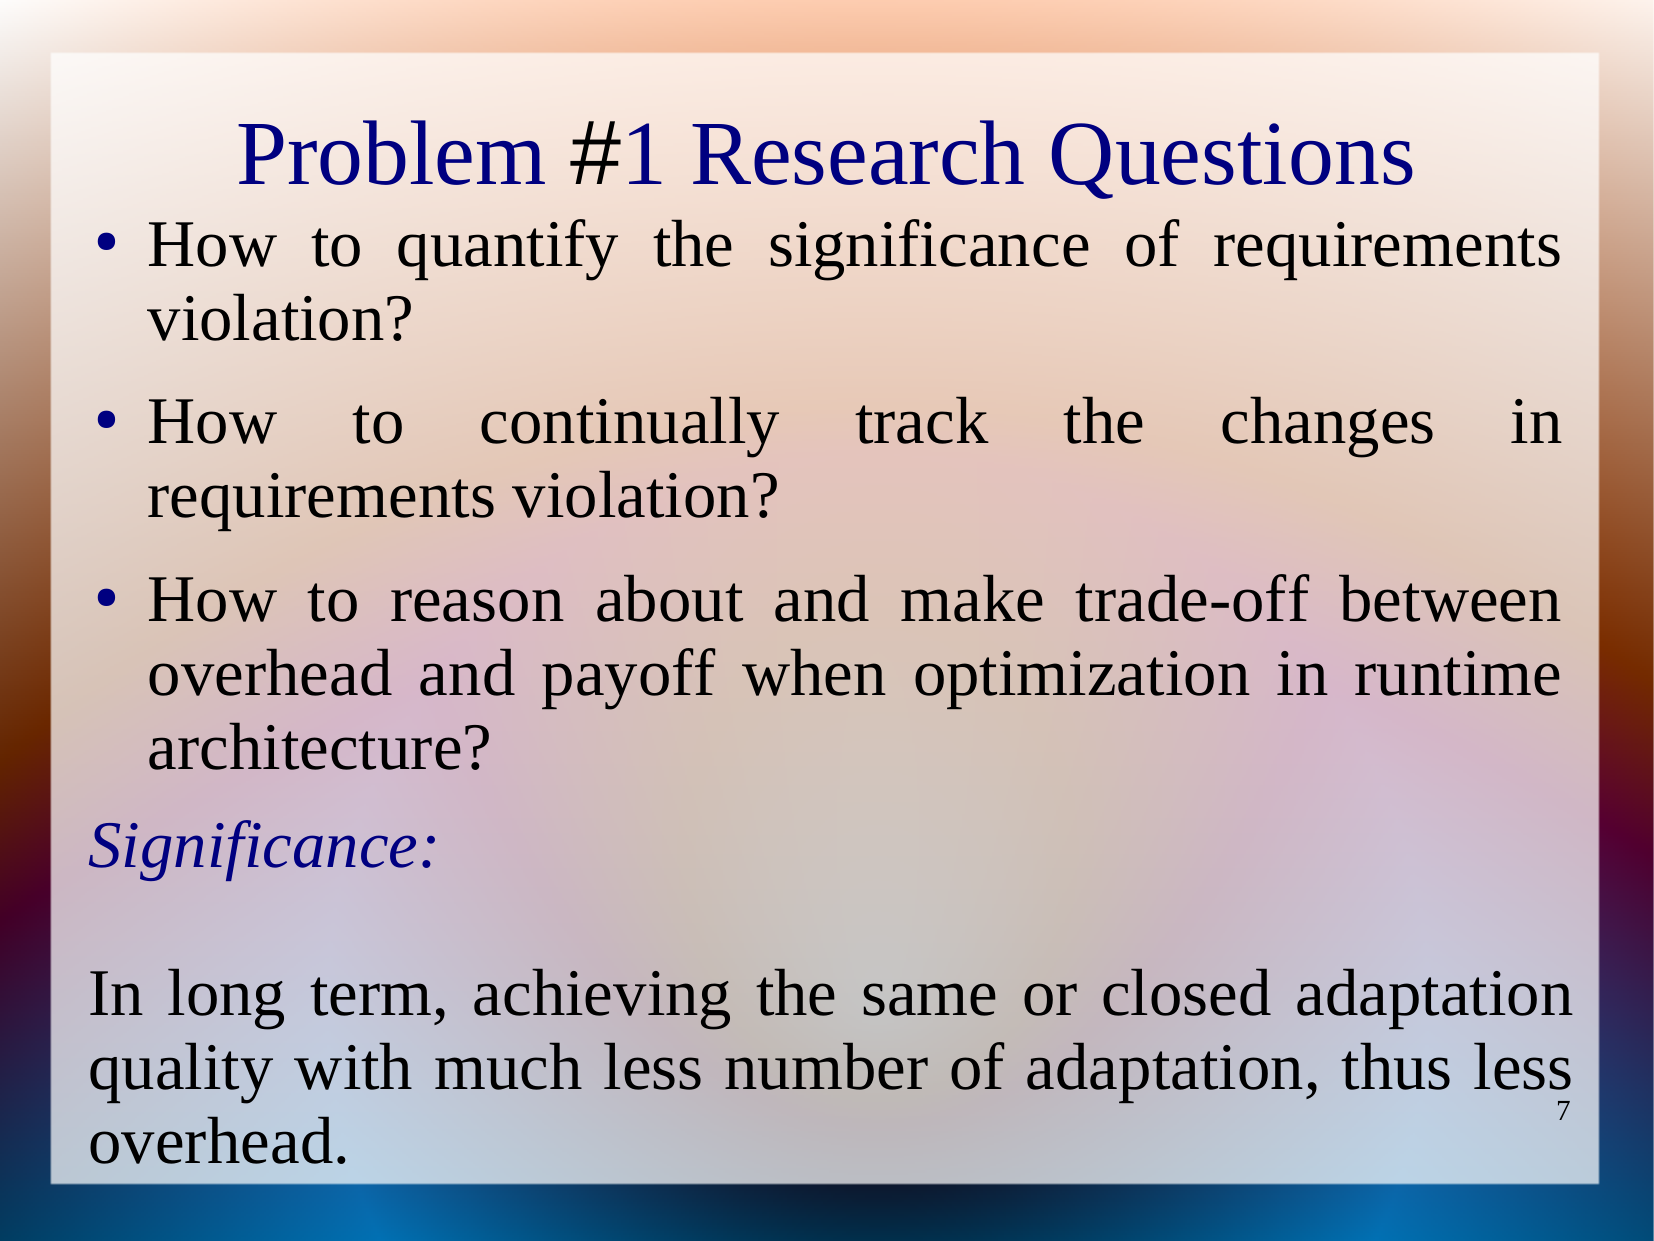

# Problem #1 Research Questions
How to quantify the significance of requirements violation?
How to continually track the changes in requirements violation?
How to reason about and make trade-off between overhead and payoff when optimization in runtime architecture?
Significance:
In long term, achieving the same or closed adaptation quality with much less number of adaptation, thus less overhead.
7